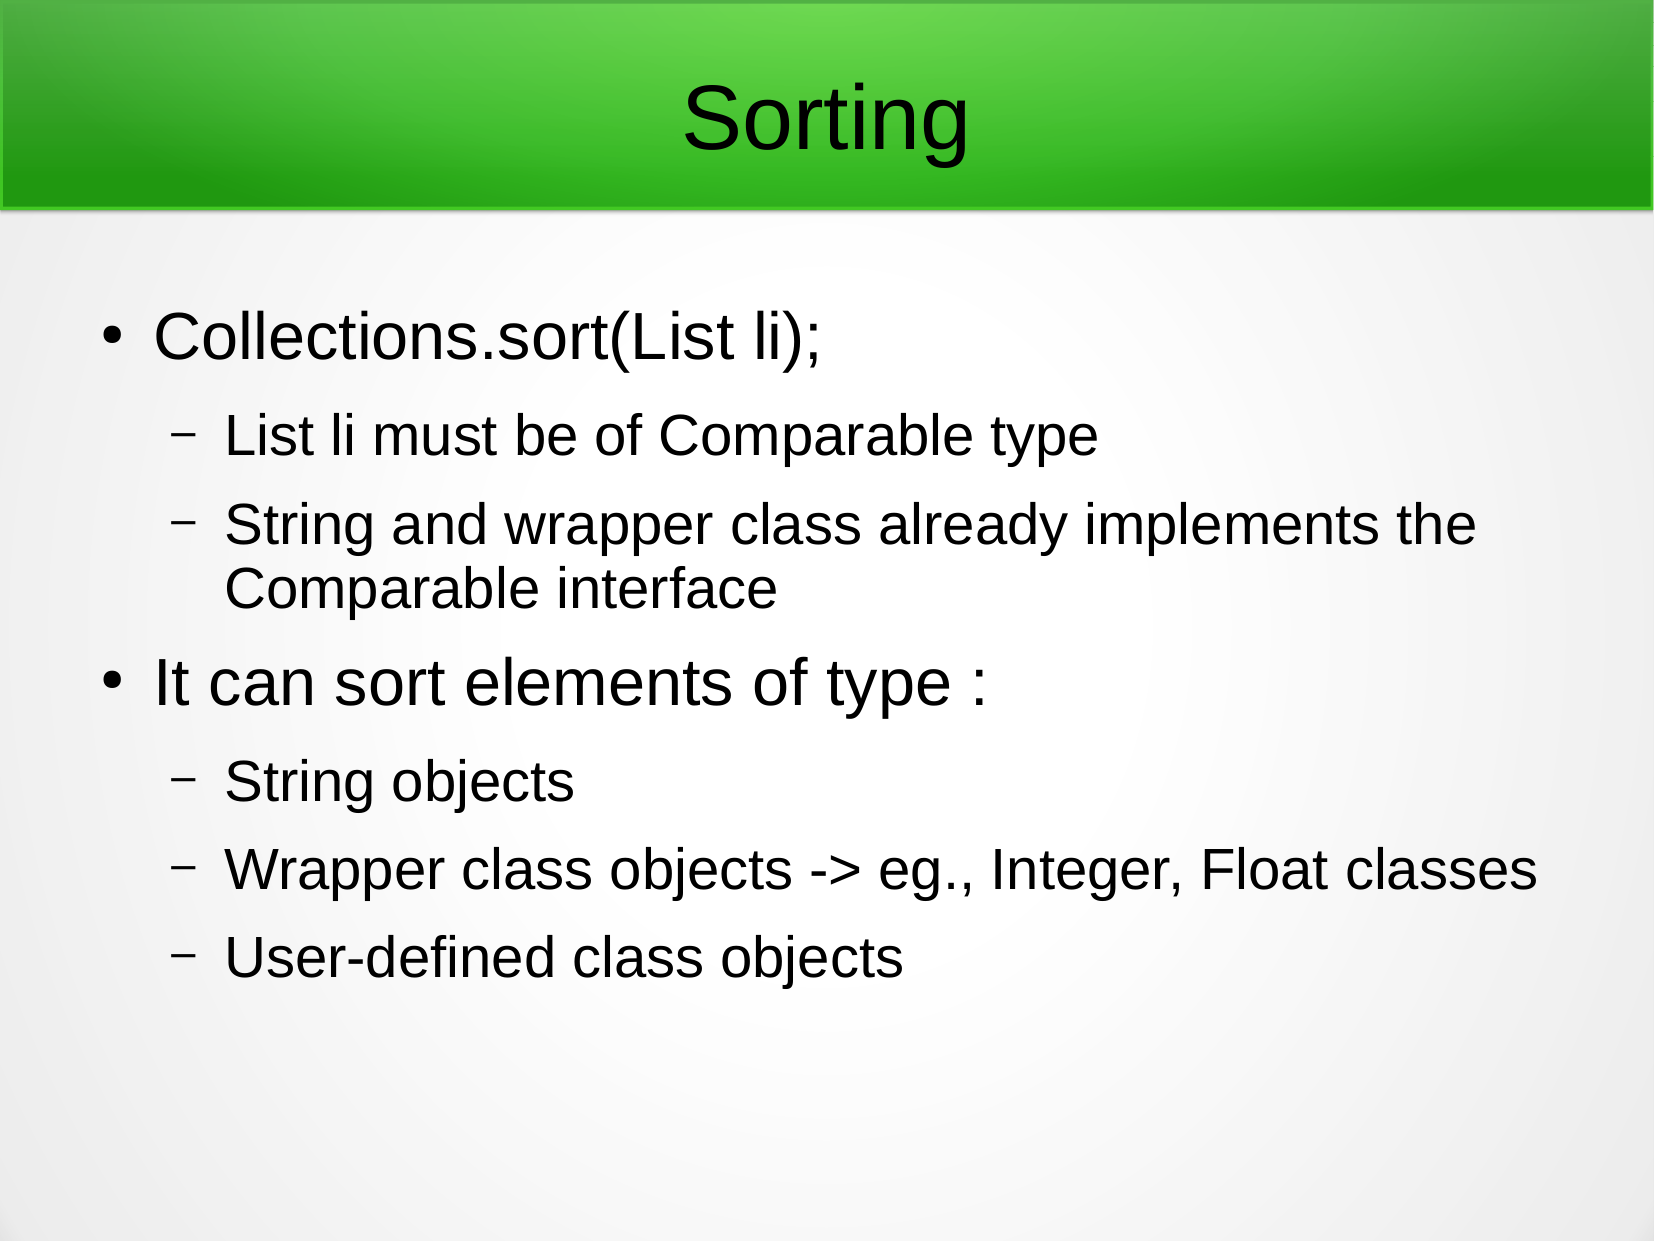

# Sorting
Collections.sort(List li);
List li must be of Comparable type
String and wrapper class already implements the Comparable interface
It can sort elements of type :
String objects
Wrapper class objects -> eg., Integer, Float classes
User-defined class objects